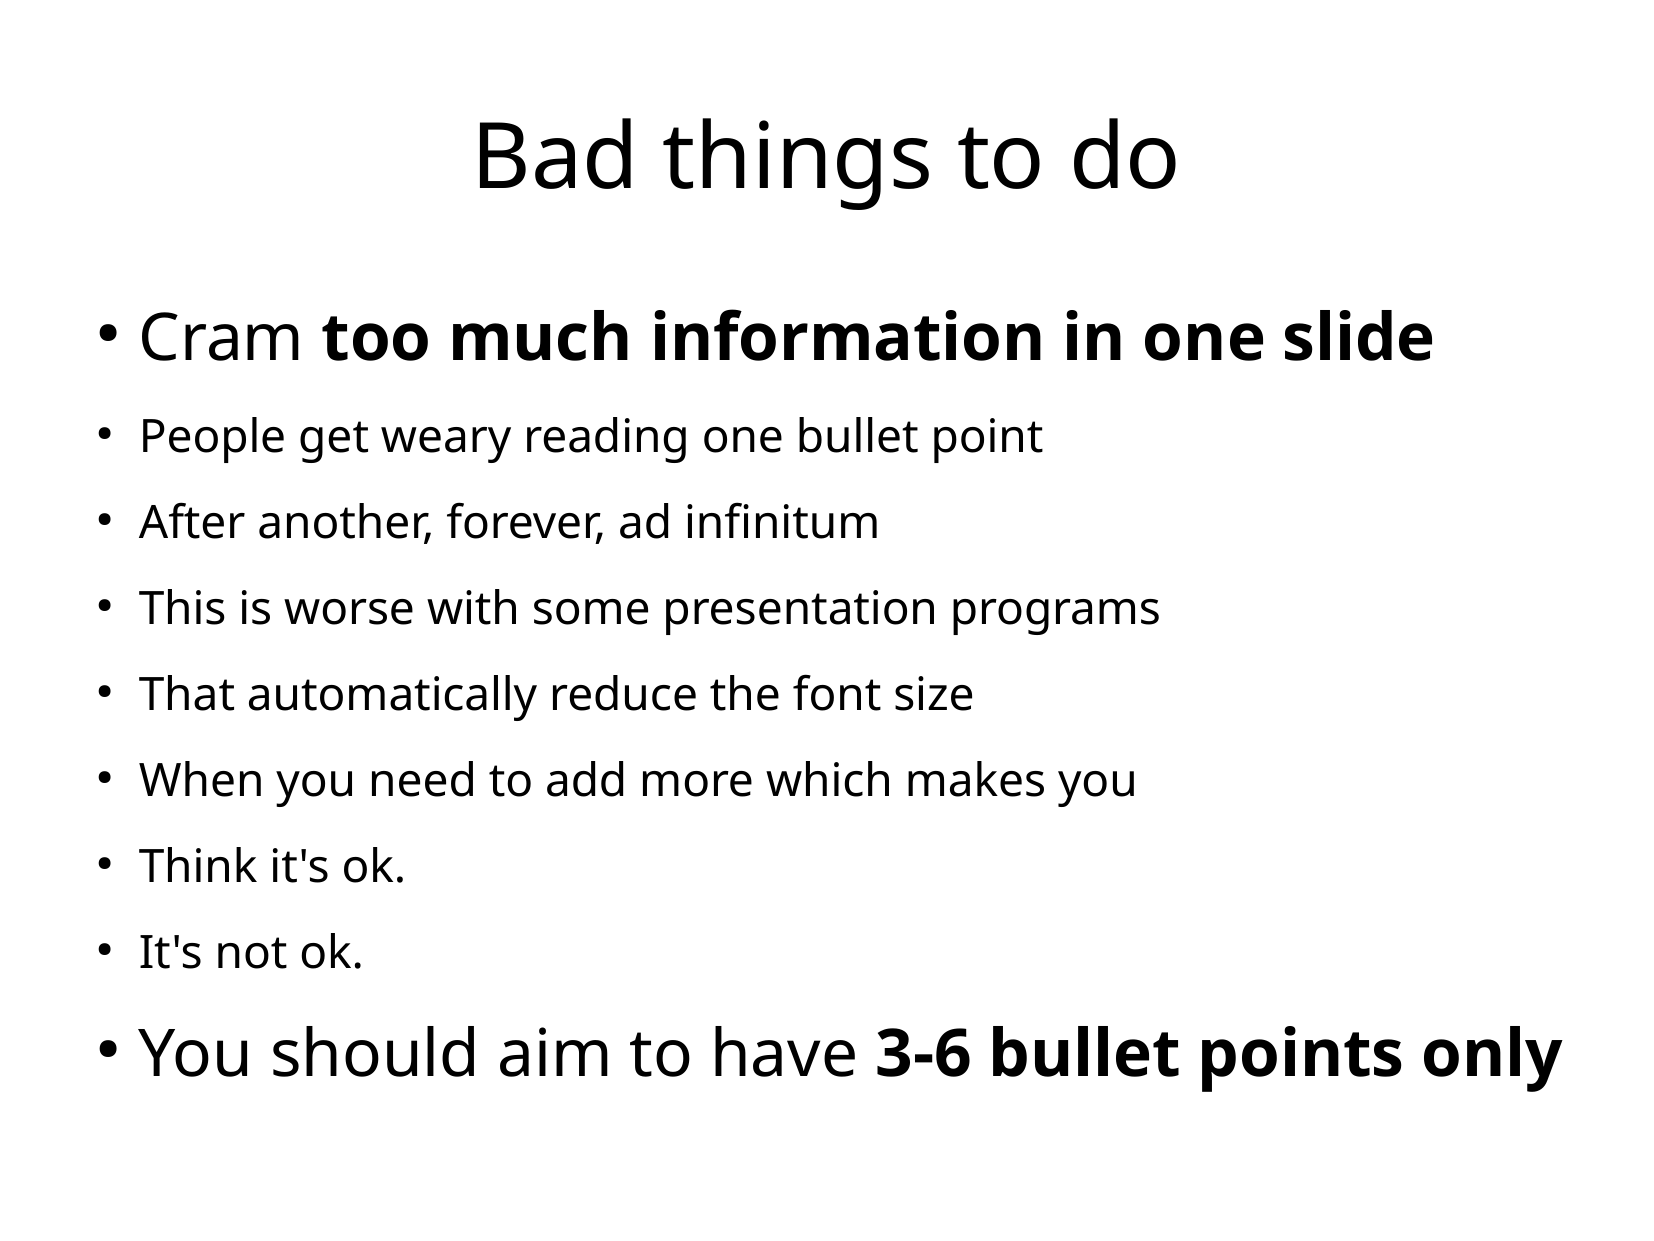

# Bad things to do
Cram too much information in one slide
People get weary reading one bullet point
After another, forever, ad infinitum
This is worse with some presentation programs
That automatically reduce the font size
When you need to add more which makes you
Think it's ok.
It's not ok.
You should aim to have 3-6 bullet points only